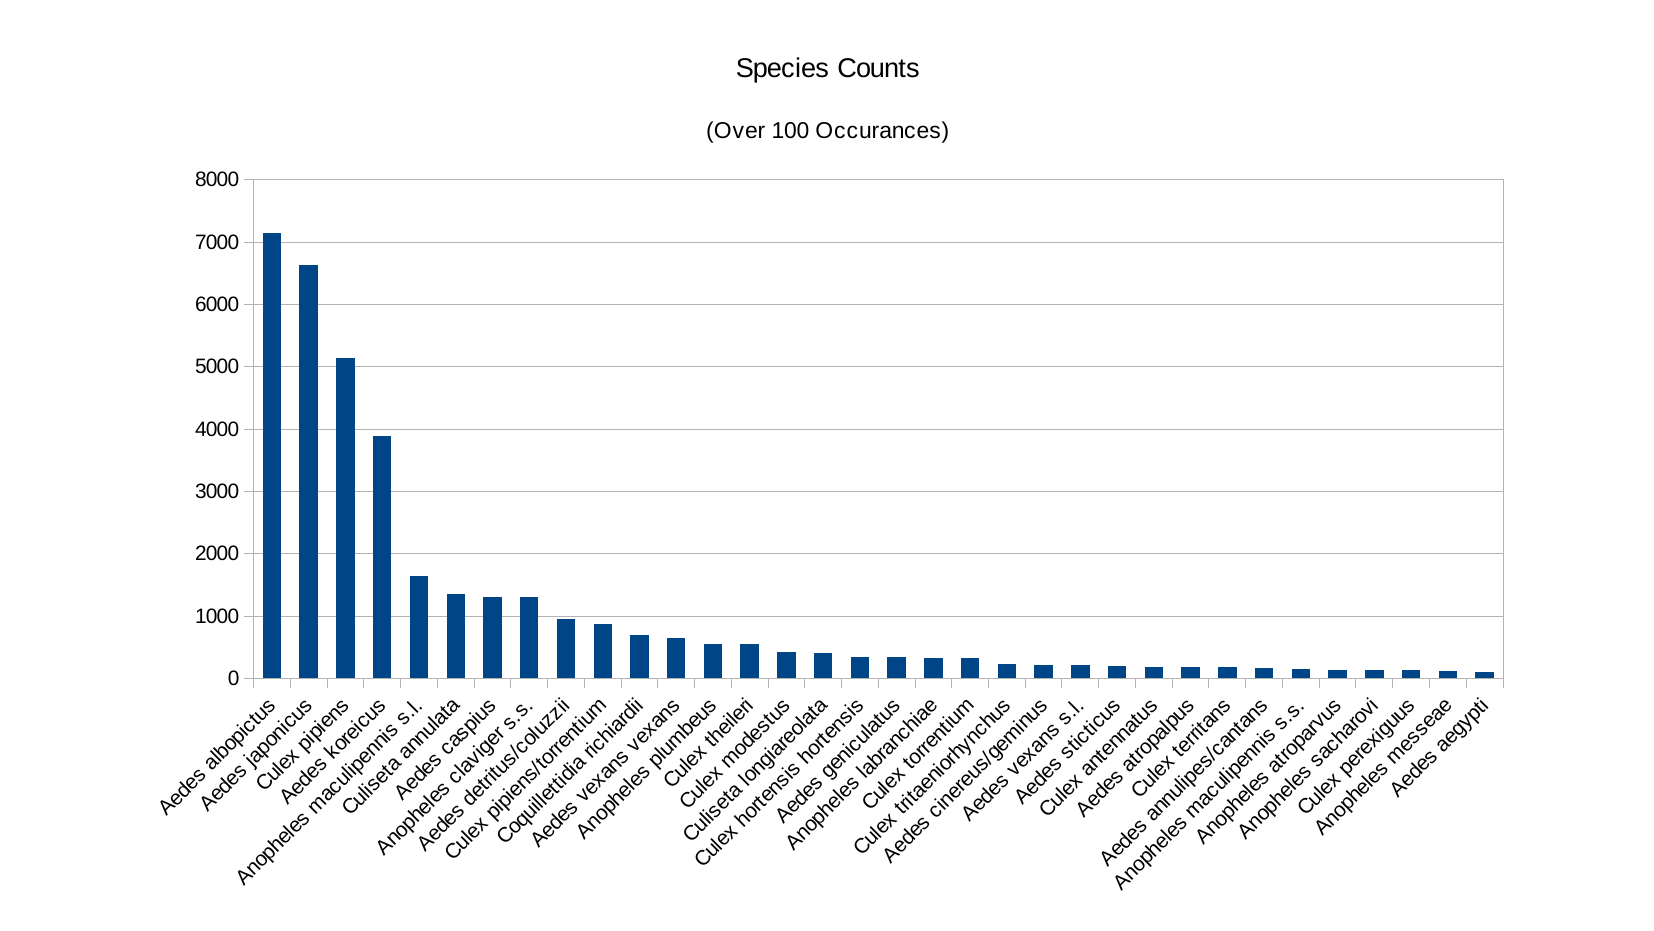

### Chart: Species Counts
(Over 100 Occurances)
| Category | Count |
|---|---|
| Aedes albopictus | 7151.0 |
| Aedes japonicus | 6639.0 |
| Culex pipiens | 5141.0 |
| Aedes koreicus | 3887.0 |
| Anopheles maculipennis s.l. | 1648.0 |
| Culiseta annulata | 1349.0 |
| Aedes caspius | 1313.0 |
| Anopheles claviger s.s. | 1306.0 |
| Aedes detritus/coluzzii | 959.0 |
| Culex pipiens/torrentium | 879.0 |
| Coquillettidia richiardii | 691.0 |
| Aedes vexans vexans | 653.0 |
| Anopheles plumbeus | 551.0 |
| Culex theileri | 549.0 |
| Culex modestus | 416.0 |
| Culiseta longiareolata | 406.0 |
| Culex hortensis hortensis | 349.0 |
| Aedes geniculatus | 335.0 |
| Anopheles labranchiae | 332.0 |
| Culex torrentium | 320.0 |
| Culex tritaeniorhynchus | 228.0 |
| Aedes cinereus/geminus | 219.0 |
| Aedes vexans s.l. | 207.0 |
| Aedes sticticus | 200.0 |
| Culex antennatus | 185.0 |
| Aedes atropalpus | 175.0 |
| Culex territans | 175.0 |
| Aedes annulipes/cantans | 163.0 |
| Anopheles maculipennis s.s. | 156.0 |
| Anopheles atroparvus | 142.0 |
| Anopheles sacharovi | 142.0 |
| Culex perexiguus | 139.0 |
| Anopheles messeae | 119.0 |
| Aedes aegypti | 106.0 |